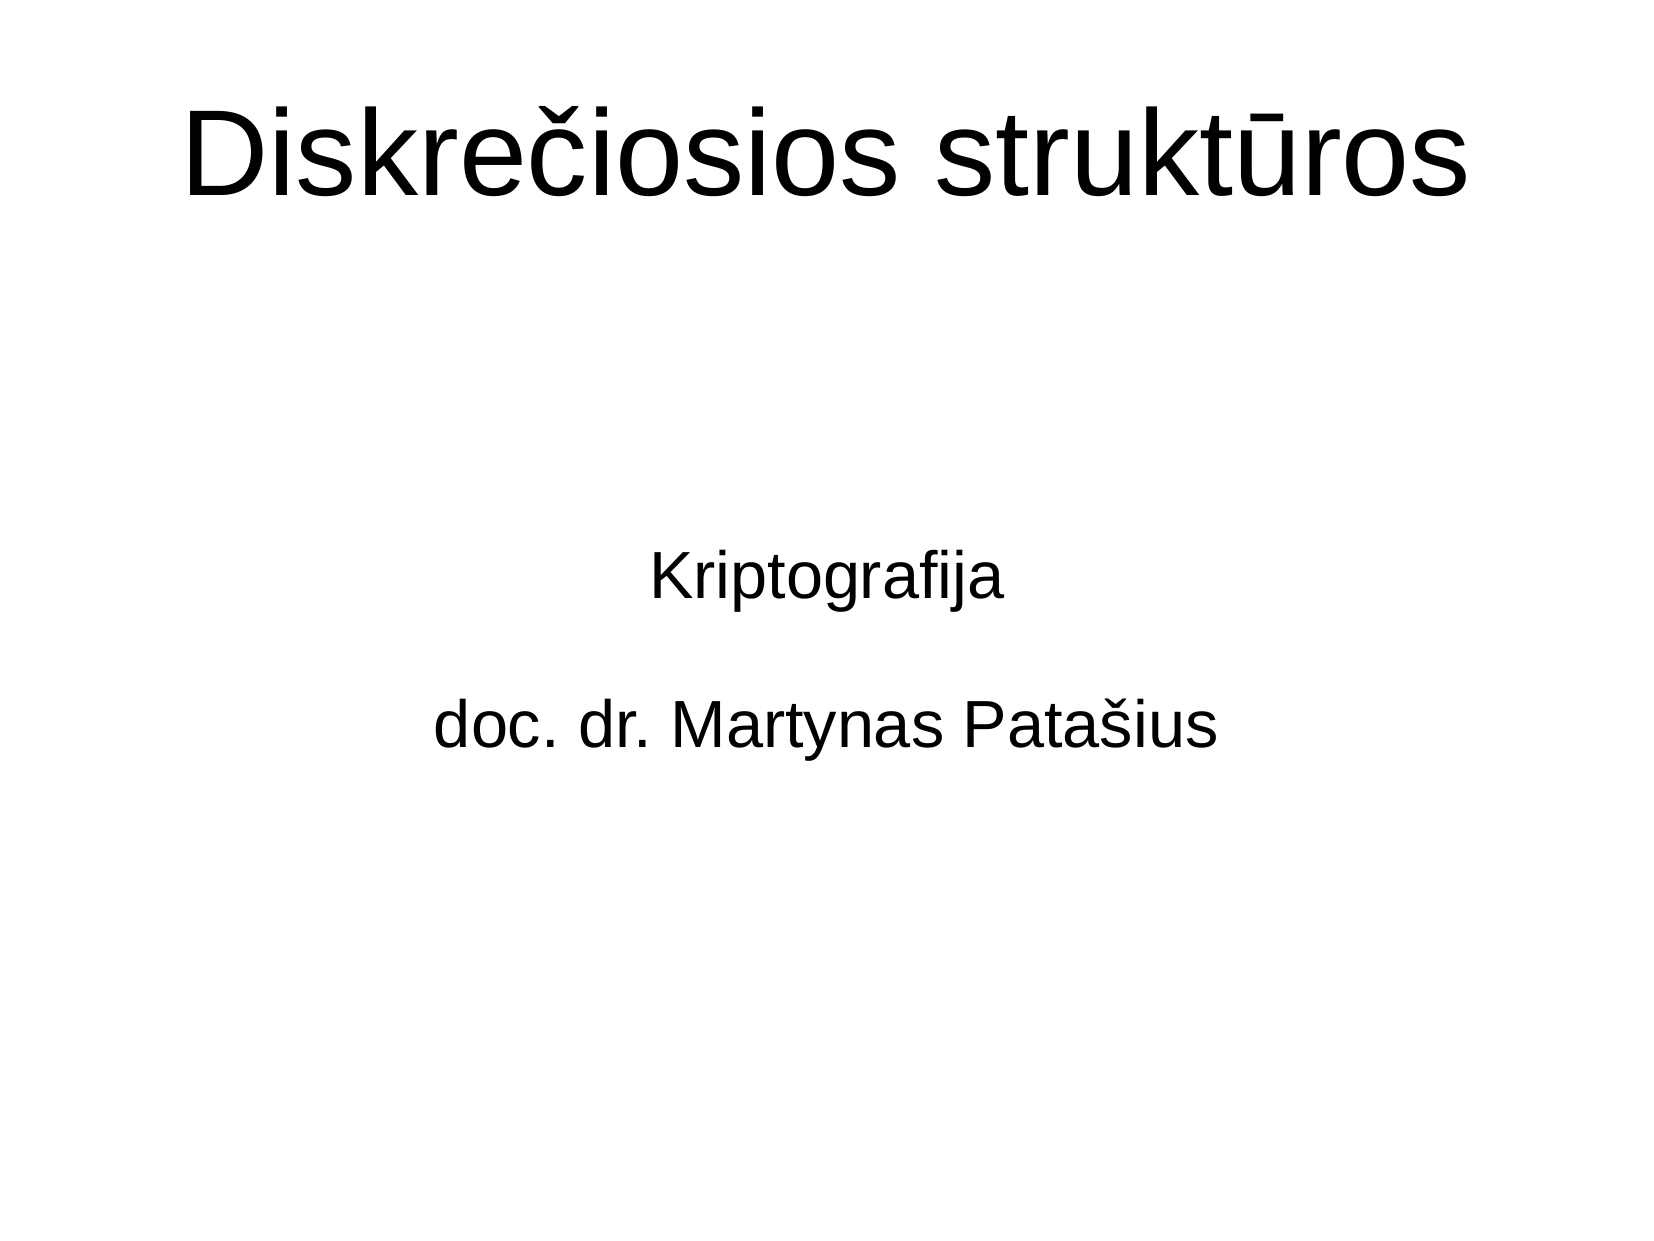

# Diskrečiosios struktūros
Kriptografija
doc. dr. Martynas Patašius